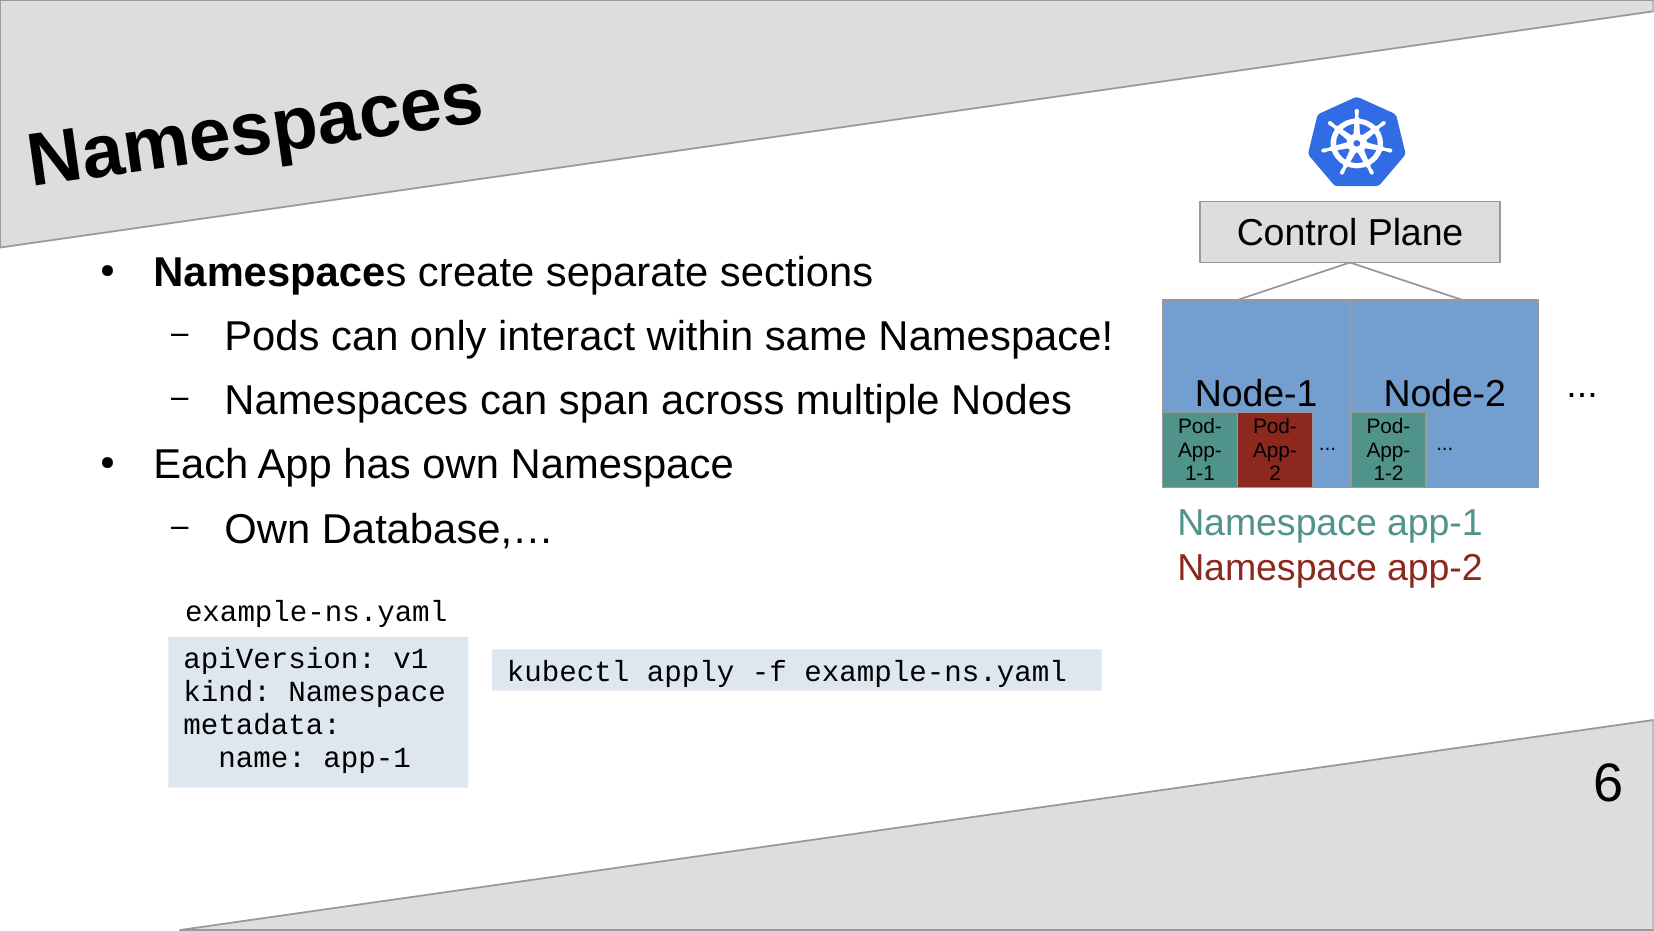

# Namespaces
Control Plane
Namespaces create separate sections
Pods can only interact within same Namespace!
Namespaces can span across multiple Nodes
Each App has own Namespace
Own Database,…
Node-1
Node-2
...
Pod-App-1-1
Pod-
App-
2
Pod-
App-
1-2
...
...
Namespace app-1
Namespace app-2
example-ns.yaml
apiVersion: v1
kind: Namespace
metadata:
 name: app-1
kubectl apply -f example-ns.yaml
6